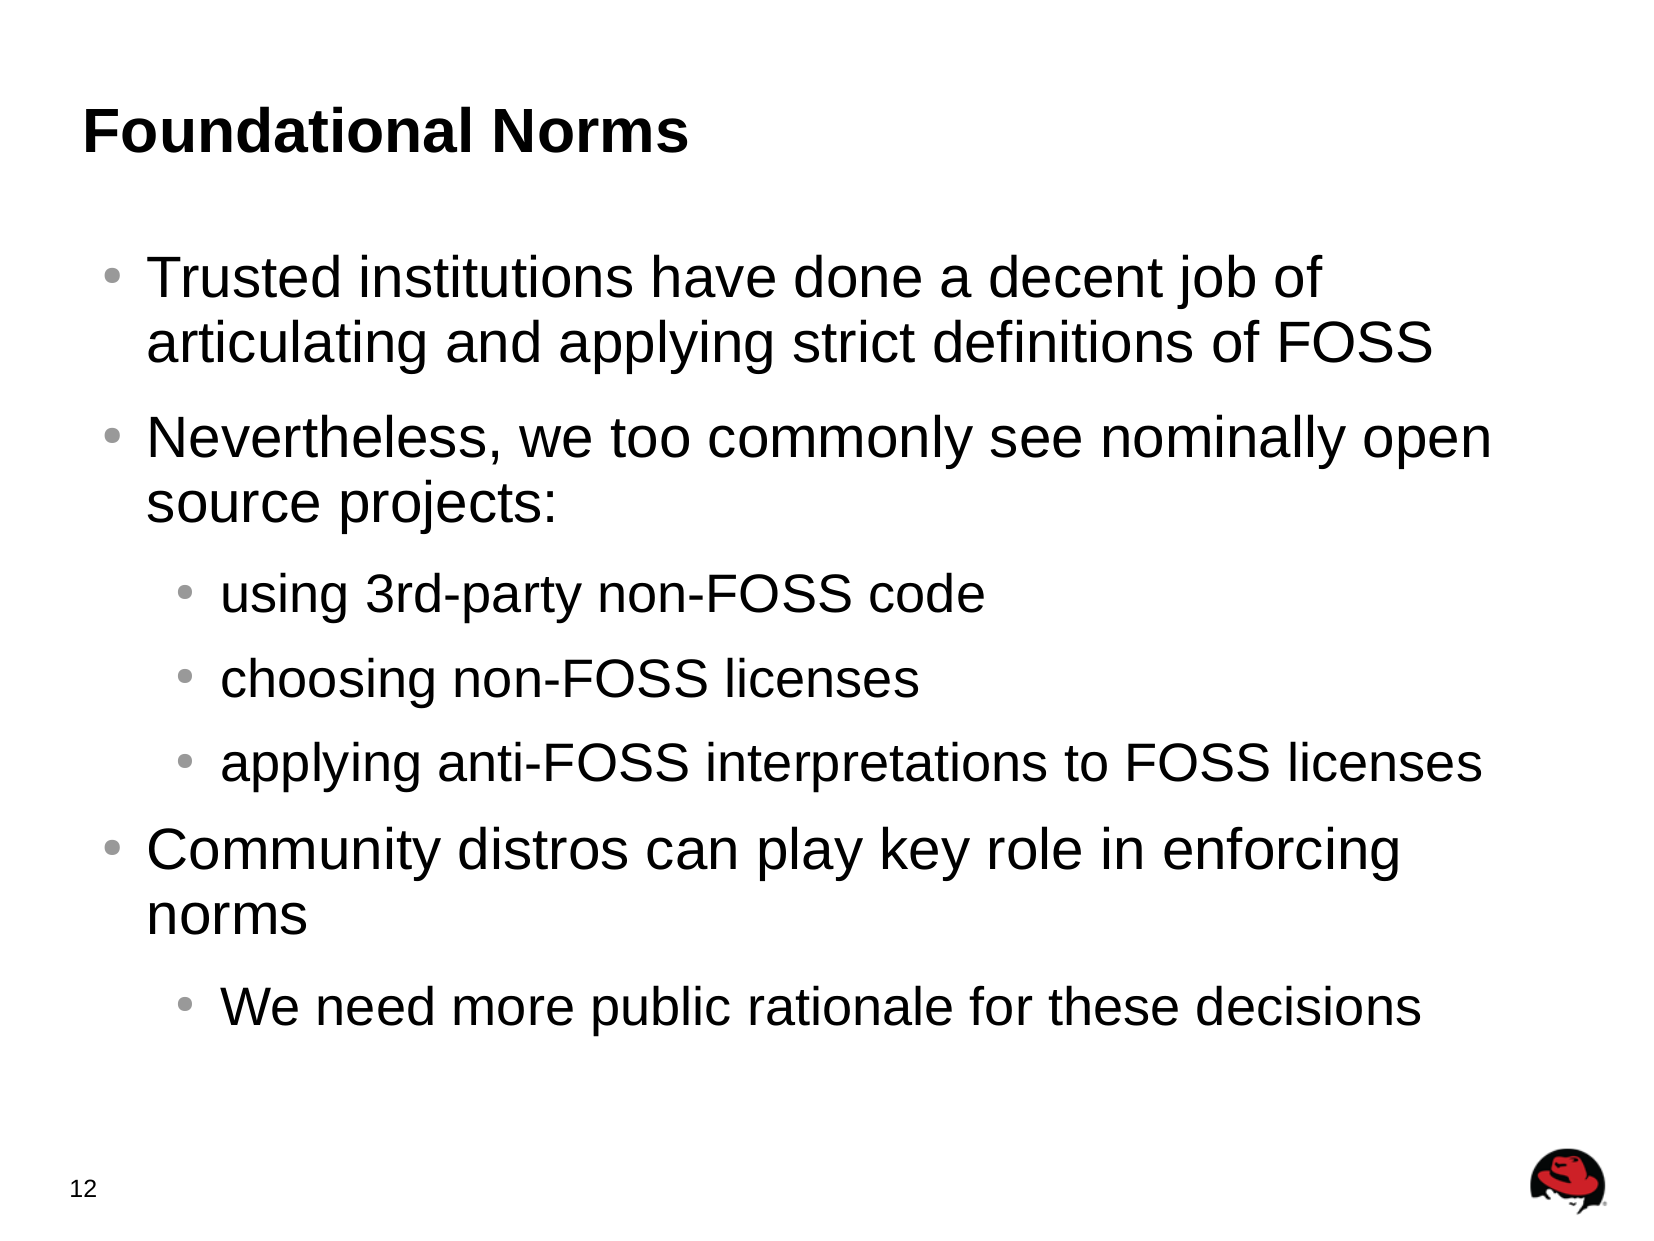

# Foundational Norms
Trusted institutions have done a decent job of articulating and applying strict definitions of FOSS
Nevertheless, we too commonly see nominally open source projects:
using 3rd-party non-FOSS code
choosing non-FOSS licenses
applying anti-FOSS interpretations to FOSS licenses
Community distros can play key role in enforcing norms
We need more public rationale for these decisions